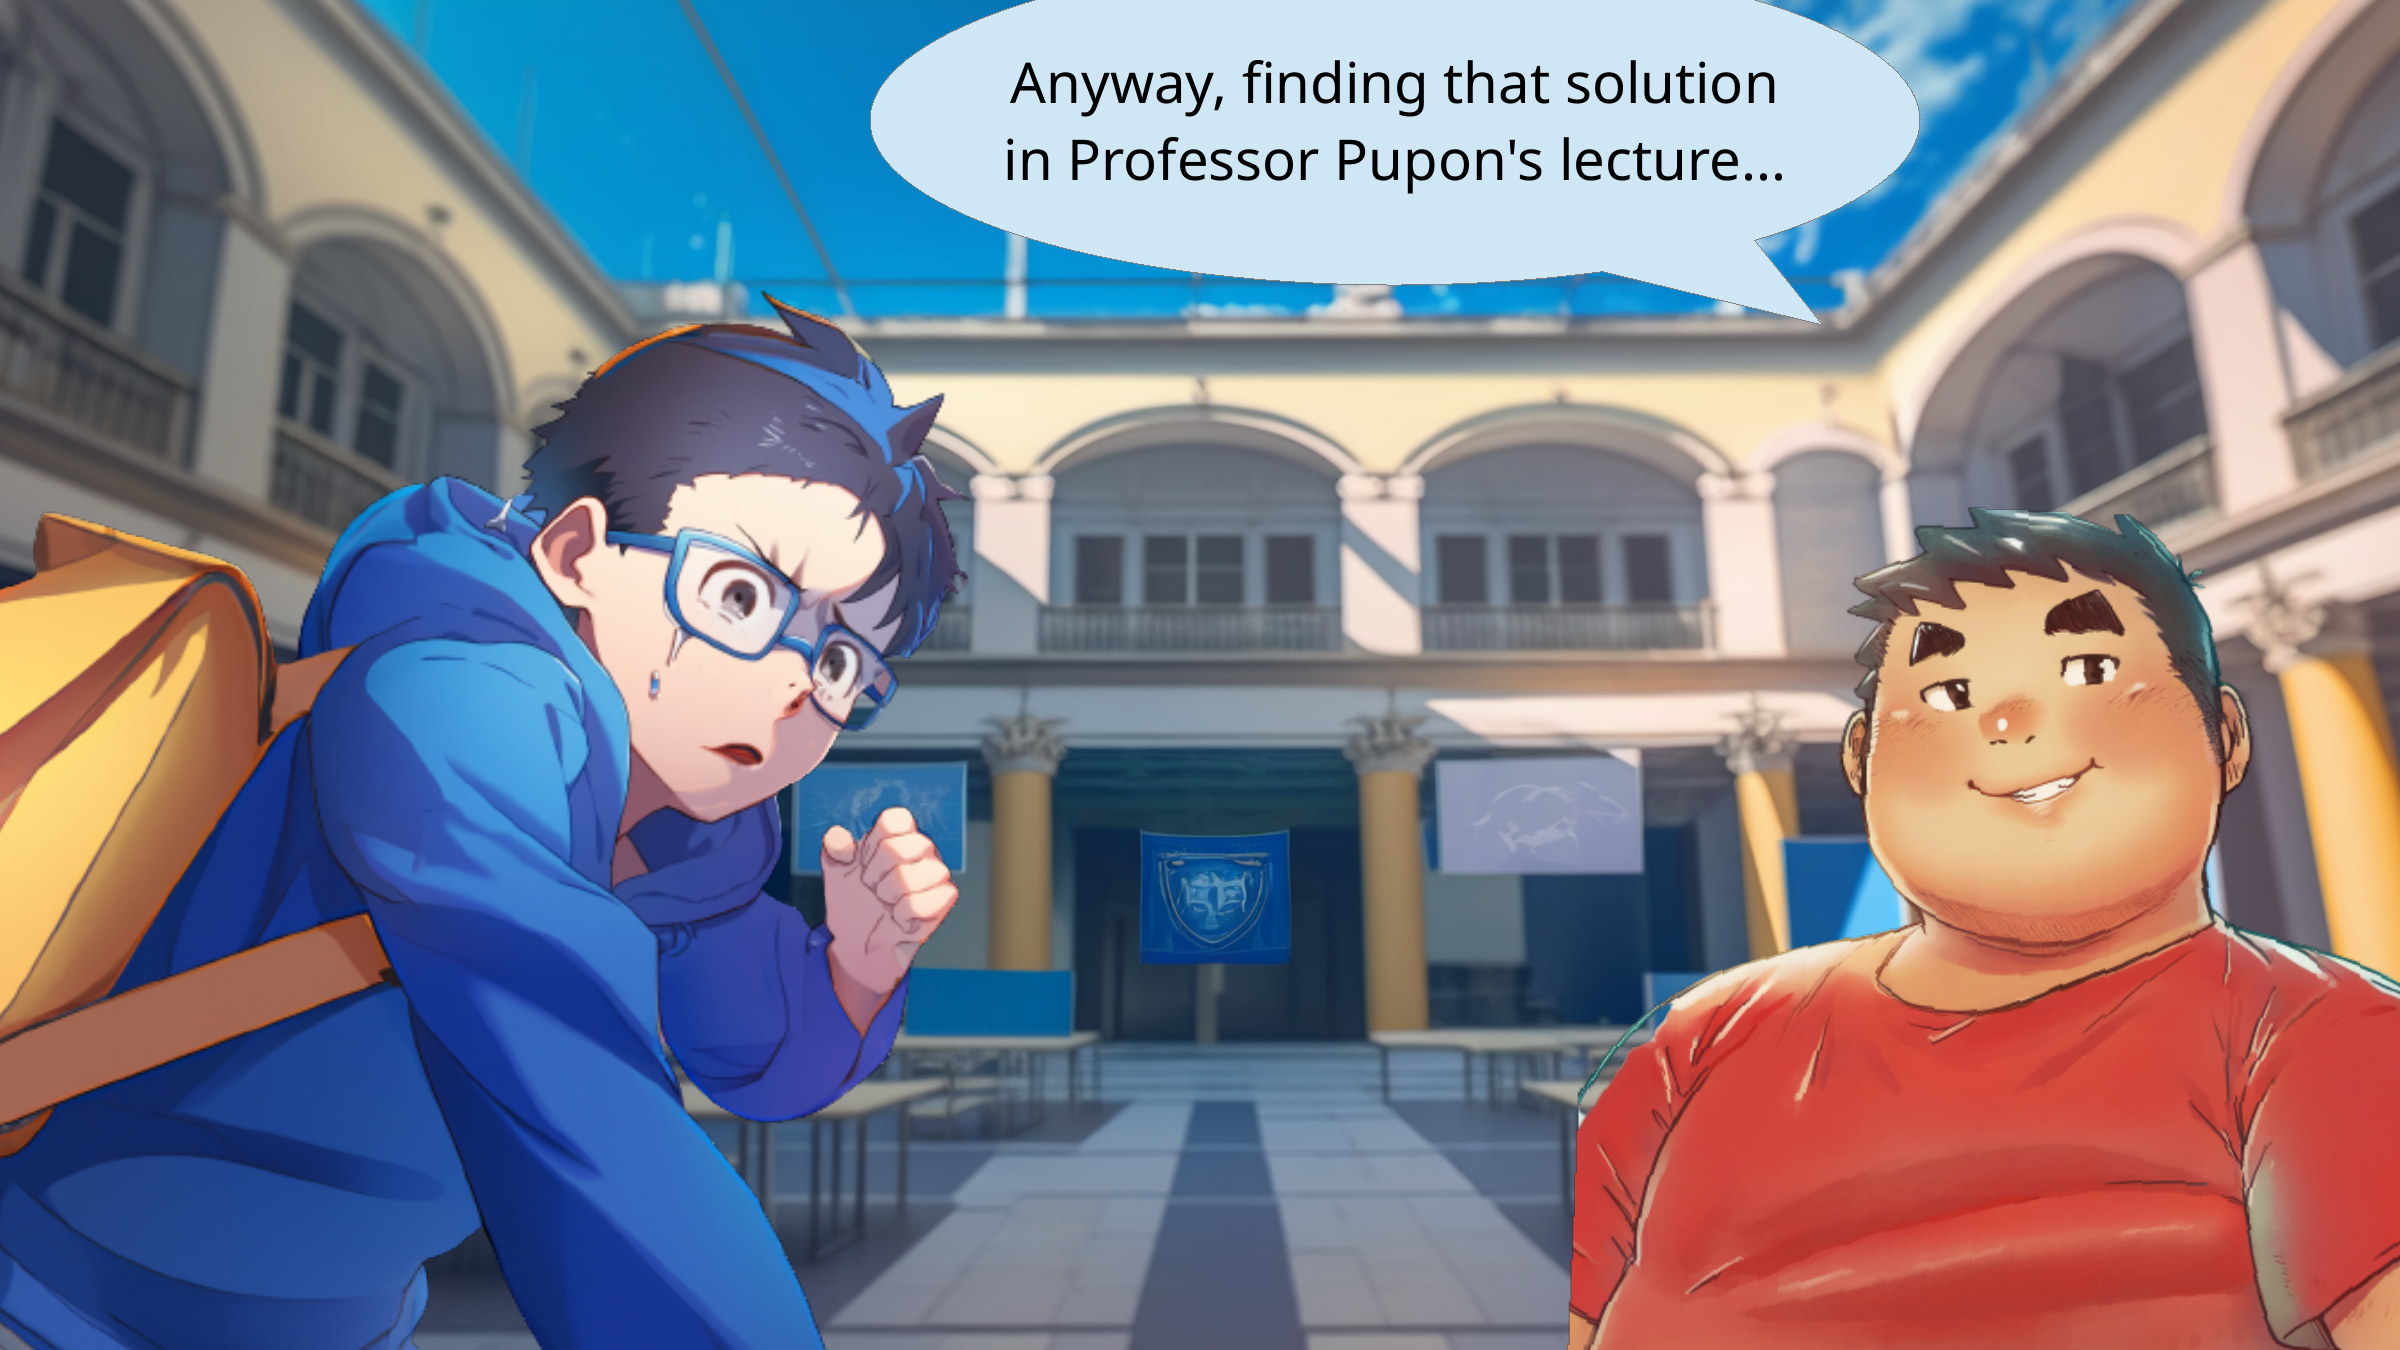

Anyway, finding that solution
in Professor Pupon's lecture...